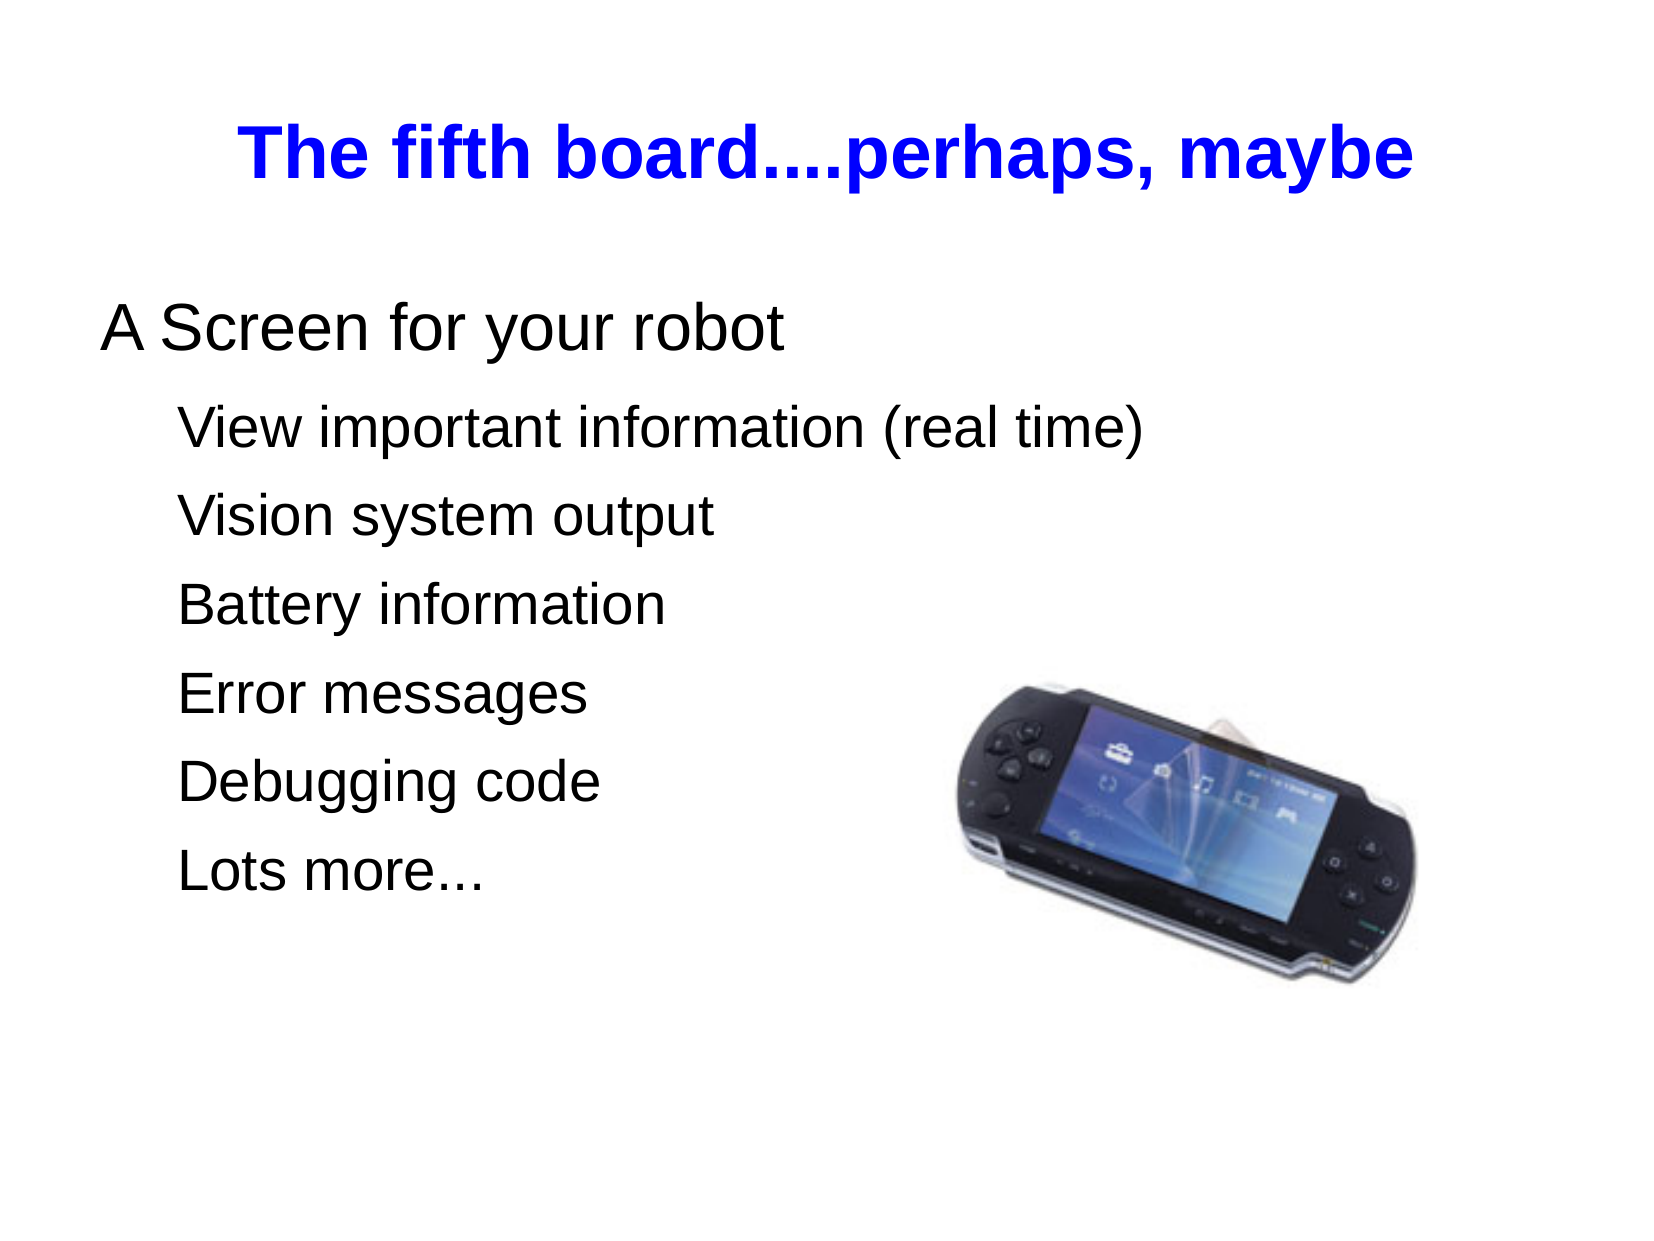

# The fifth board....perhaps, maybe
A Screen for your robot
View important information (real time)
Vision system output
Battery information
Error messages
Debugging code
Lots more...